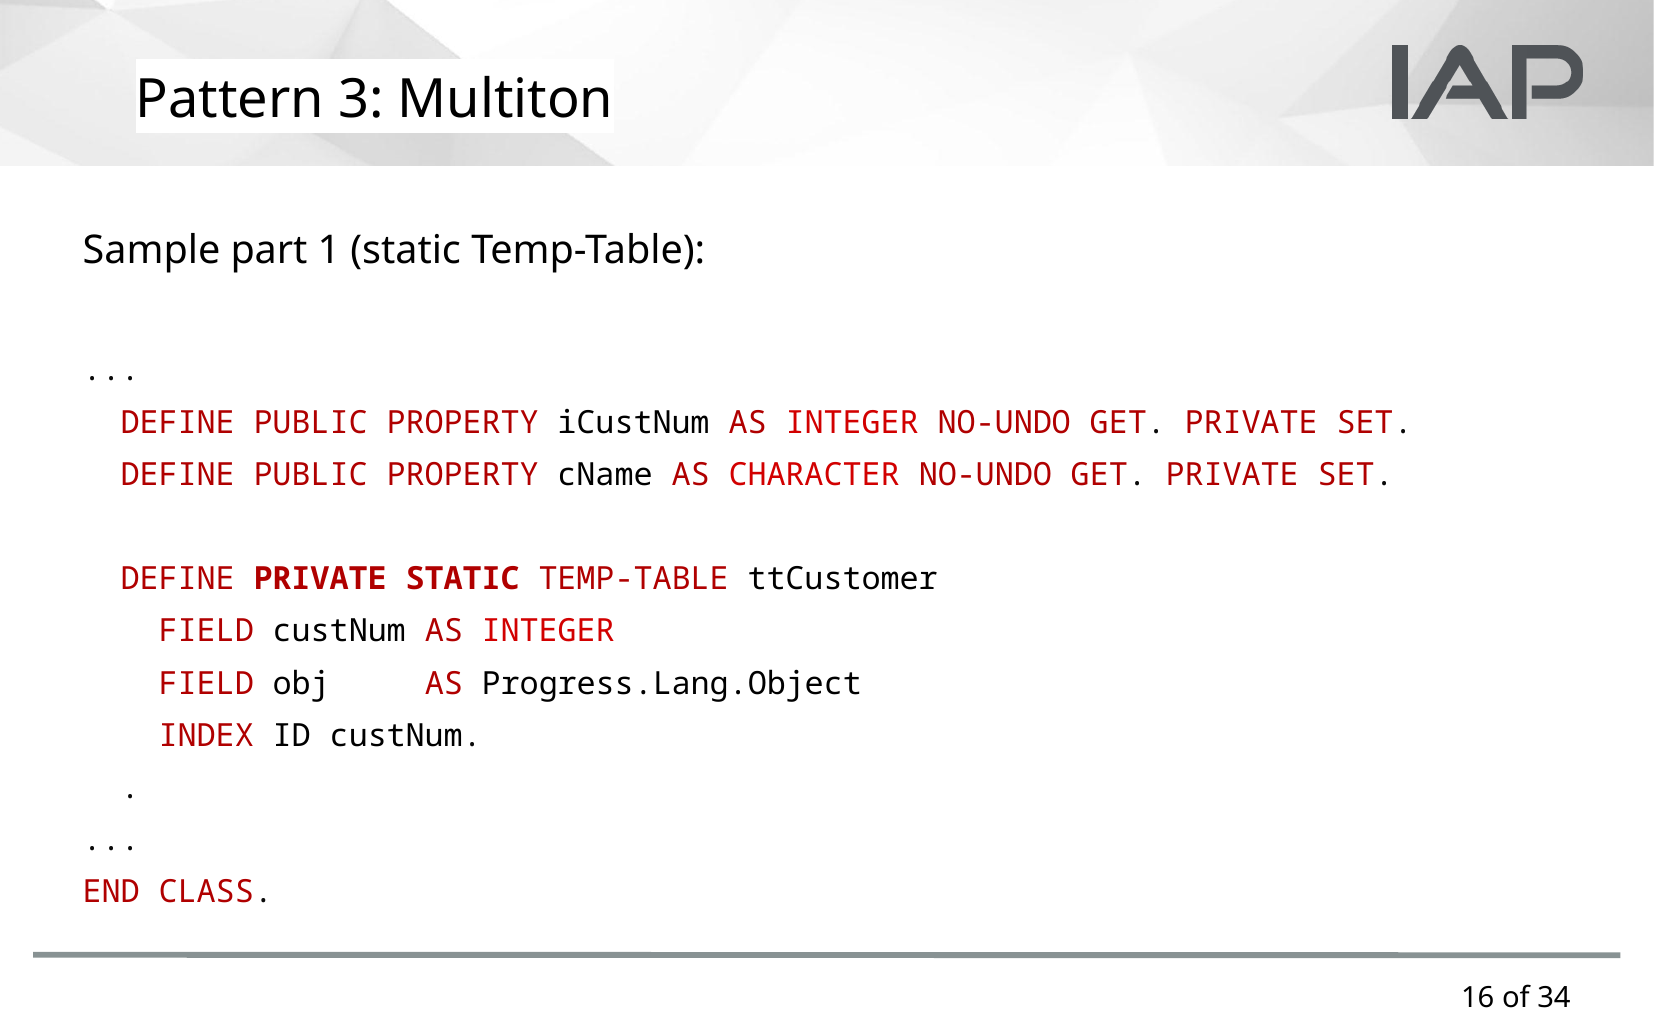

# Pattern 3: Multiton
Sample part 1 (static Temp-Table):
...
 DEFINE PUBLIC PROPERTY iCustNum AS INTEGER NO-UNDO GET. PRIVATE SET.
 DEFINE PUBLIC PROPERTY cName AS CHARACTER NO-UNDO GET. PRIVATE SET.
 DEFINE PRIVATE STATIC TEMP-TABLE ttCustomer
 FIELD custNum AS INTEGER
 FIELD obj AS Progress.Lang.Object
 INDEX ID custNum.
 .
...
END CLASS.
16